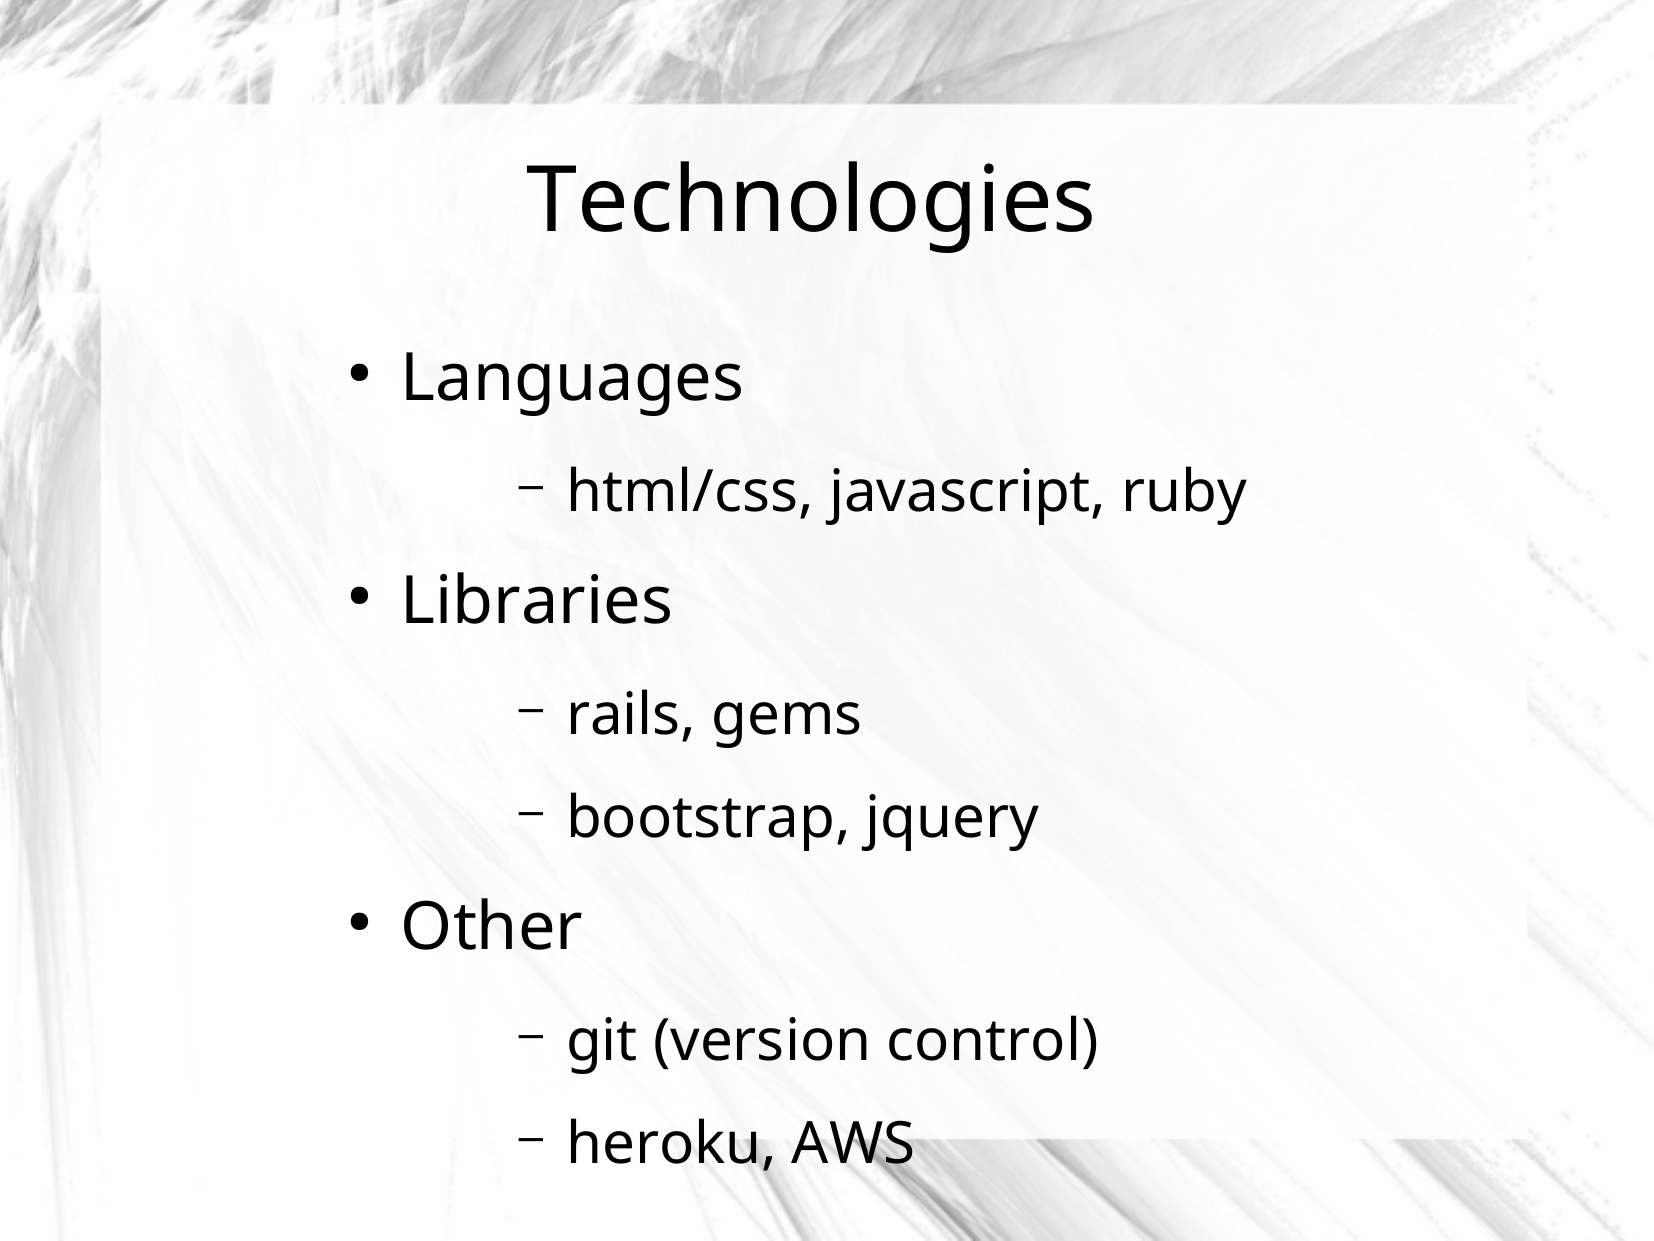

# Technologies
Languages
html/css, javascript, ruby
Libraries
rails, gems
bootstrap, jquery
Other
git (version control)
heroku, AWS